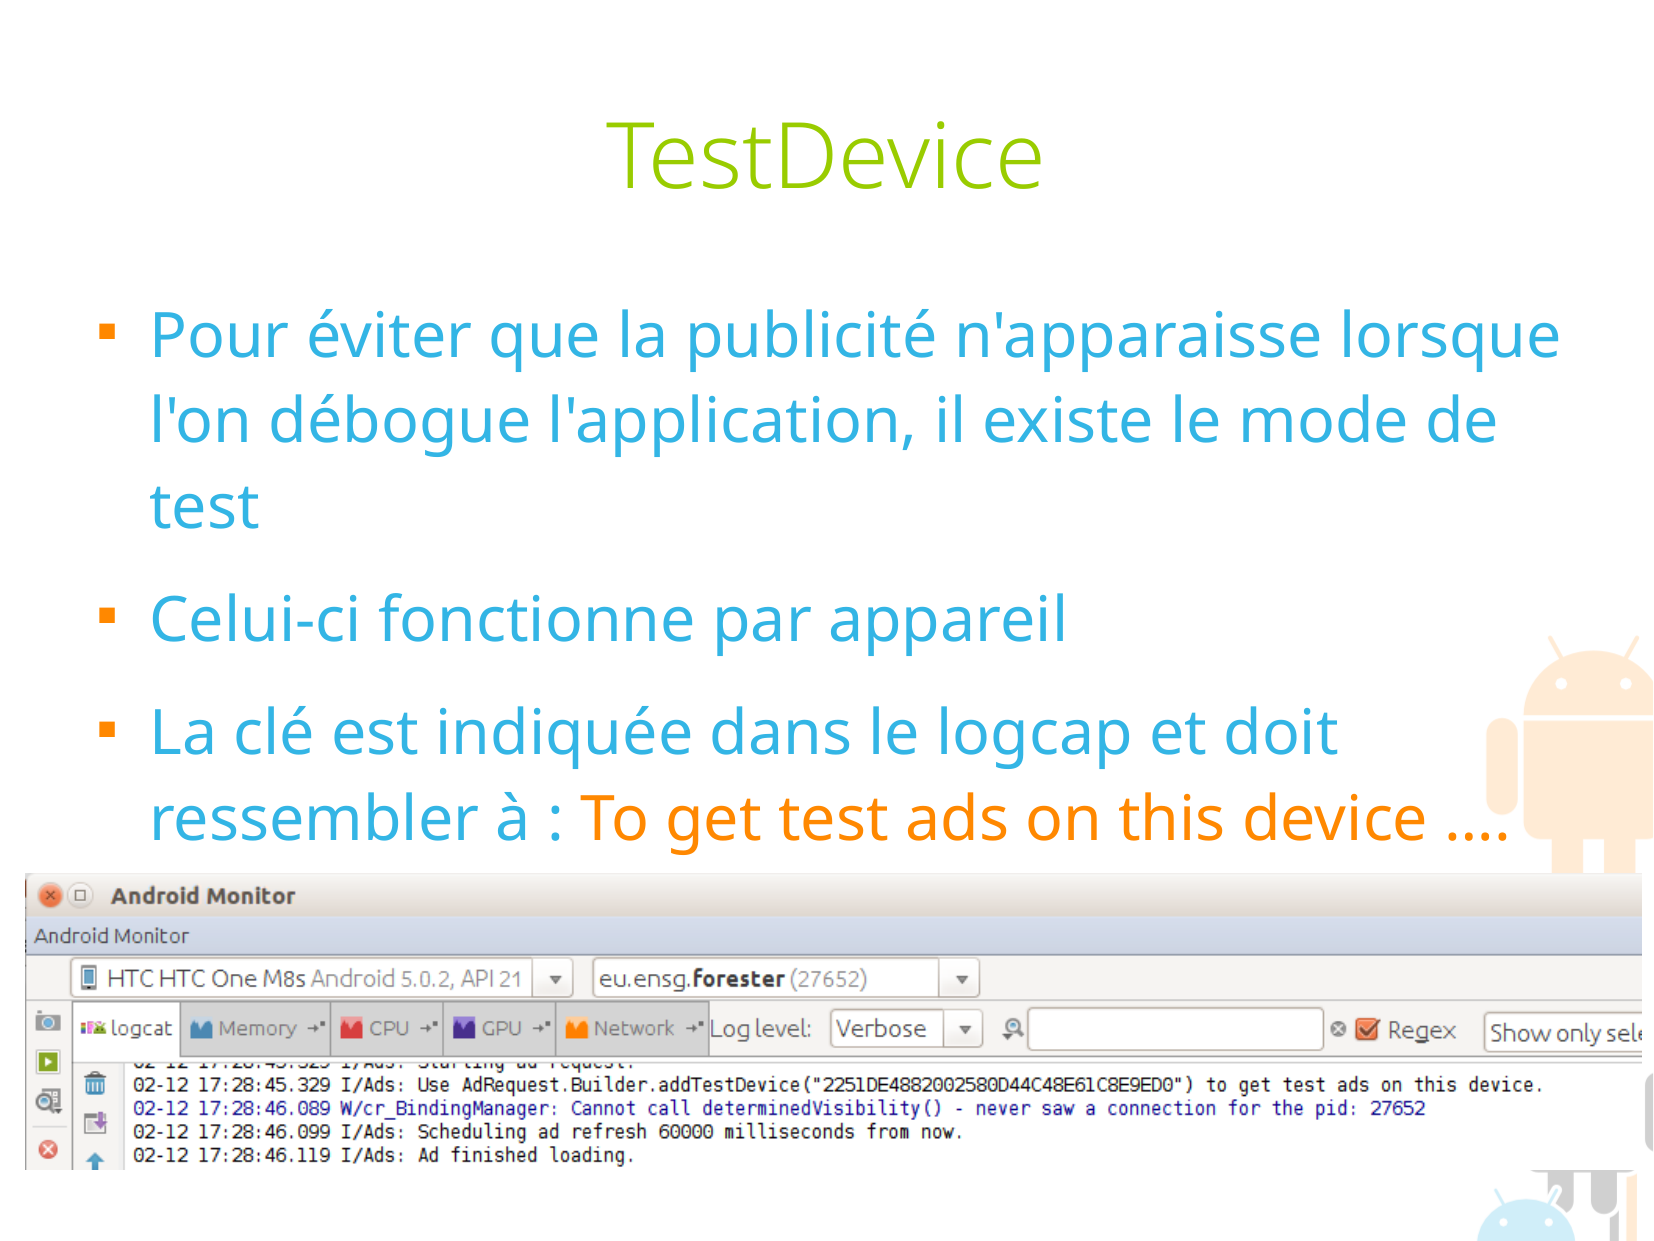

# TestDevice
Pour éviter que la publicité n'apparaisse lorsque l'on débogue l'application, il existe le mode de test
Celui-ci fonctionne par appareil
La clé est indiquée dans le logcap et doit ressembler à : To get test ads on this device ….
session sept 2016
Yann Caron (c) 2014
42